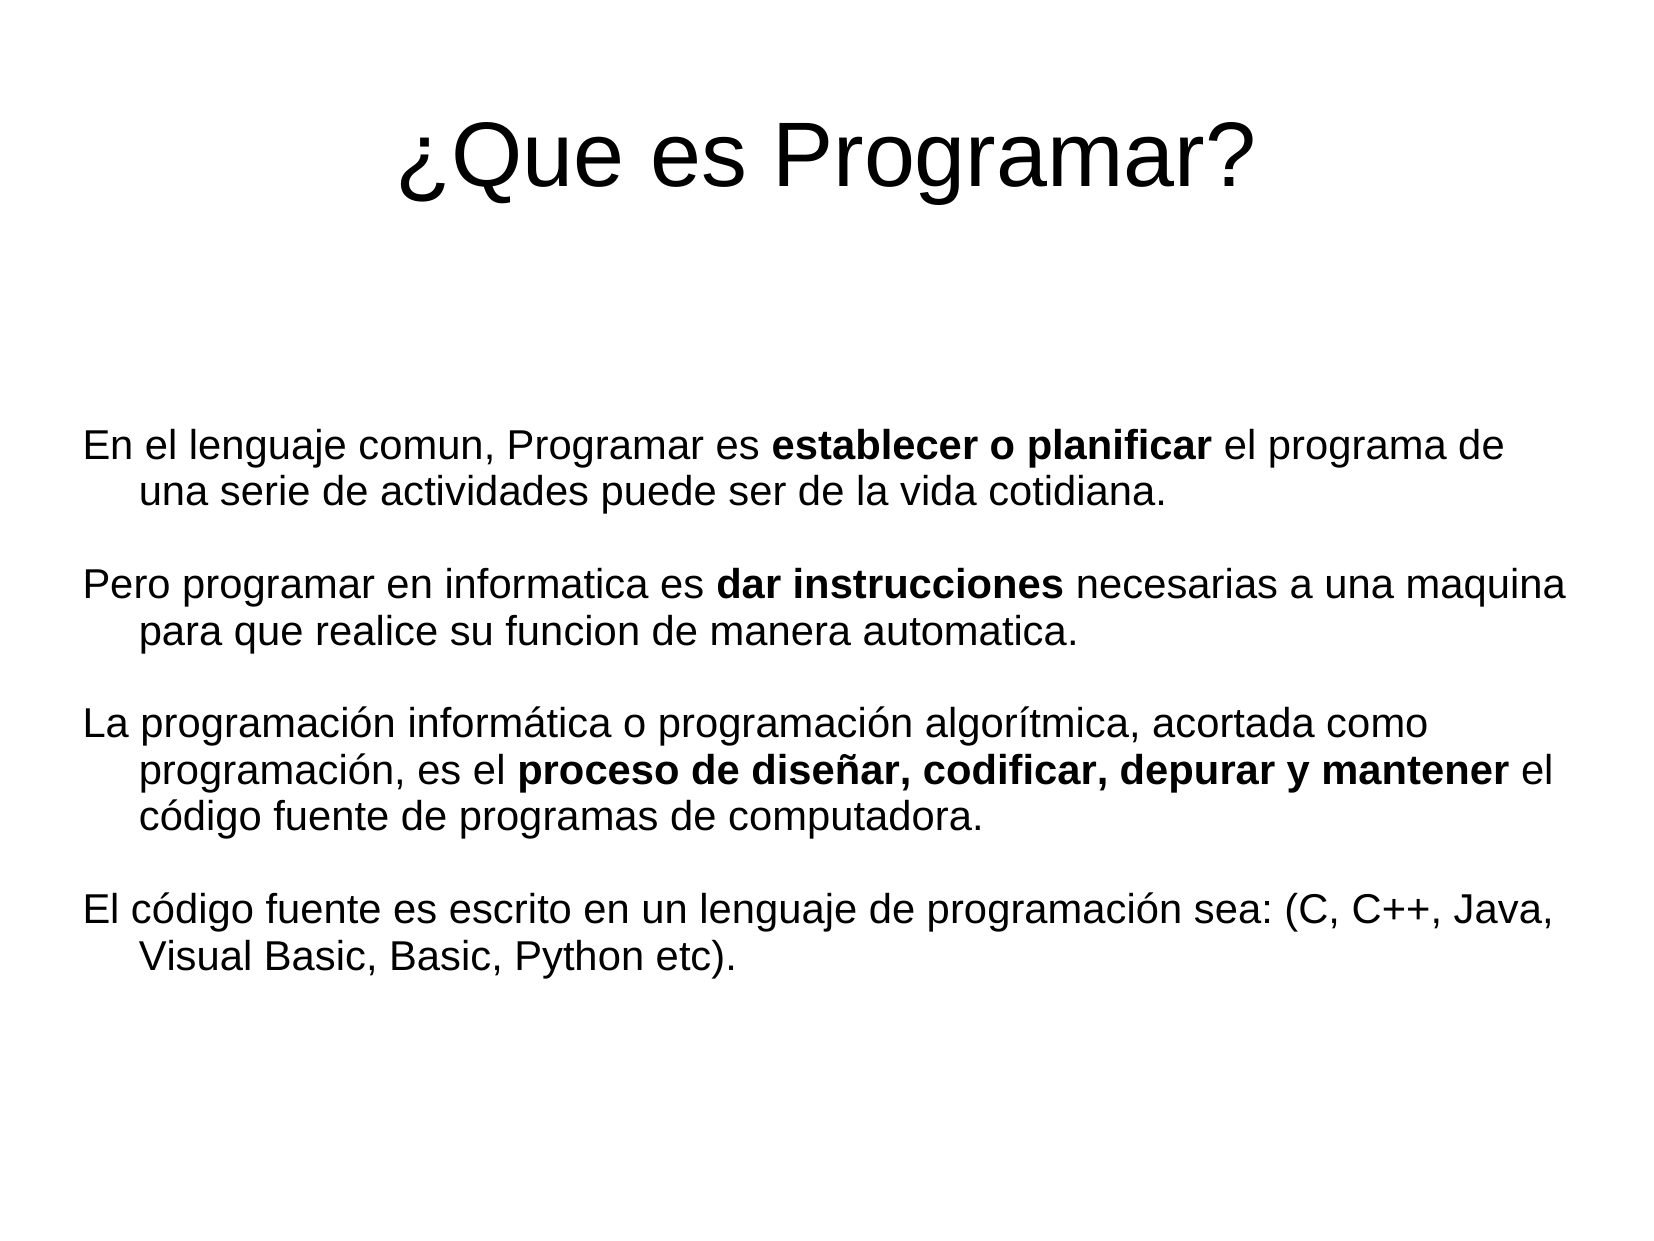

# ¿Que es Programar?
En el lenguaje comun, Programar es establecer o planificar el programa de una serie de actividades puede ser de la vida cotidiana.
Pero programar en informatica es dar instrucciones necesarias a una maquina para que realice su funcion de manera automatica.
La programación informática o programación algorítmica, acortada como programación, es el proceso de diseñar, codificar, depurar y mantener el código fuente de programas de computadora.
El código fuente es escrito en un lenguaje de programación sea: (C, C++, Java, Visual Basic, Basic, Python etc).